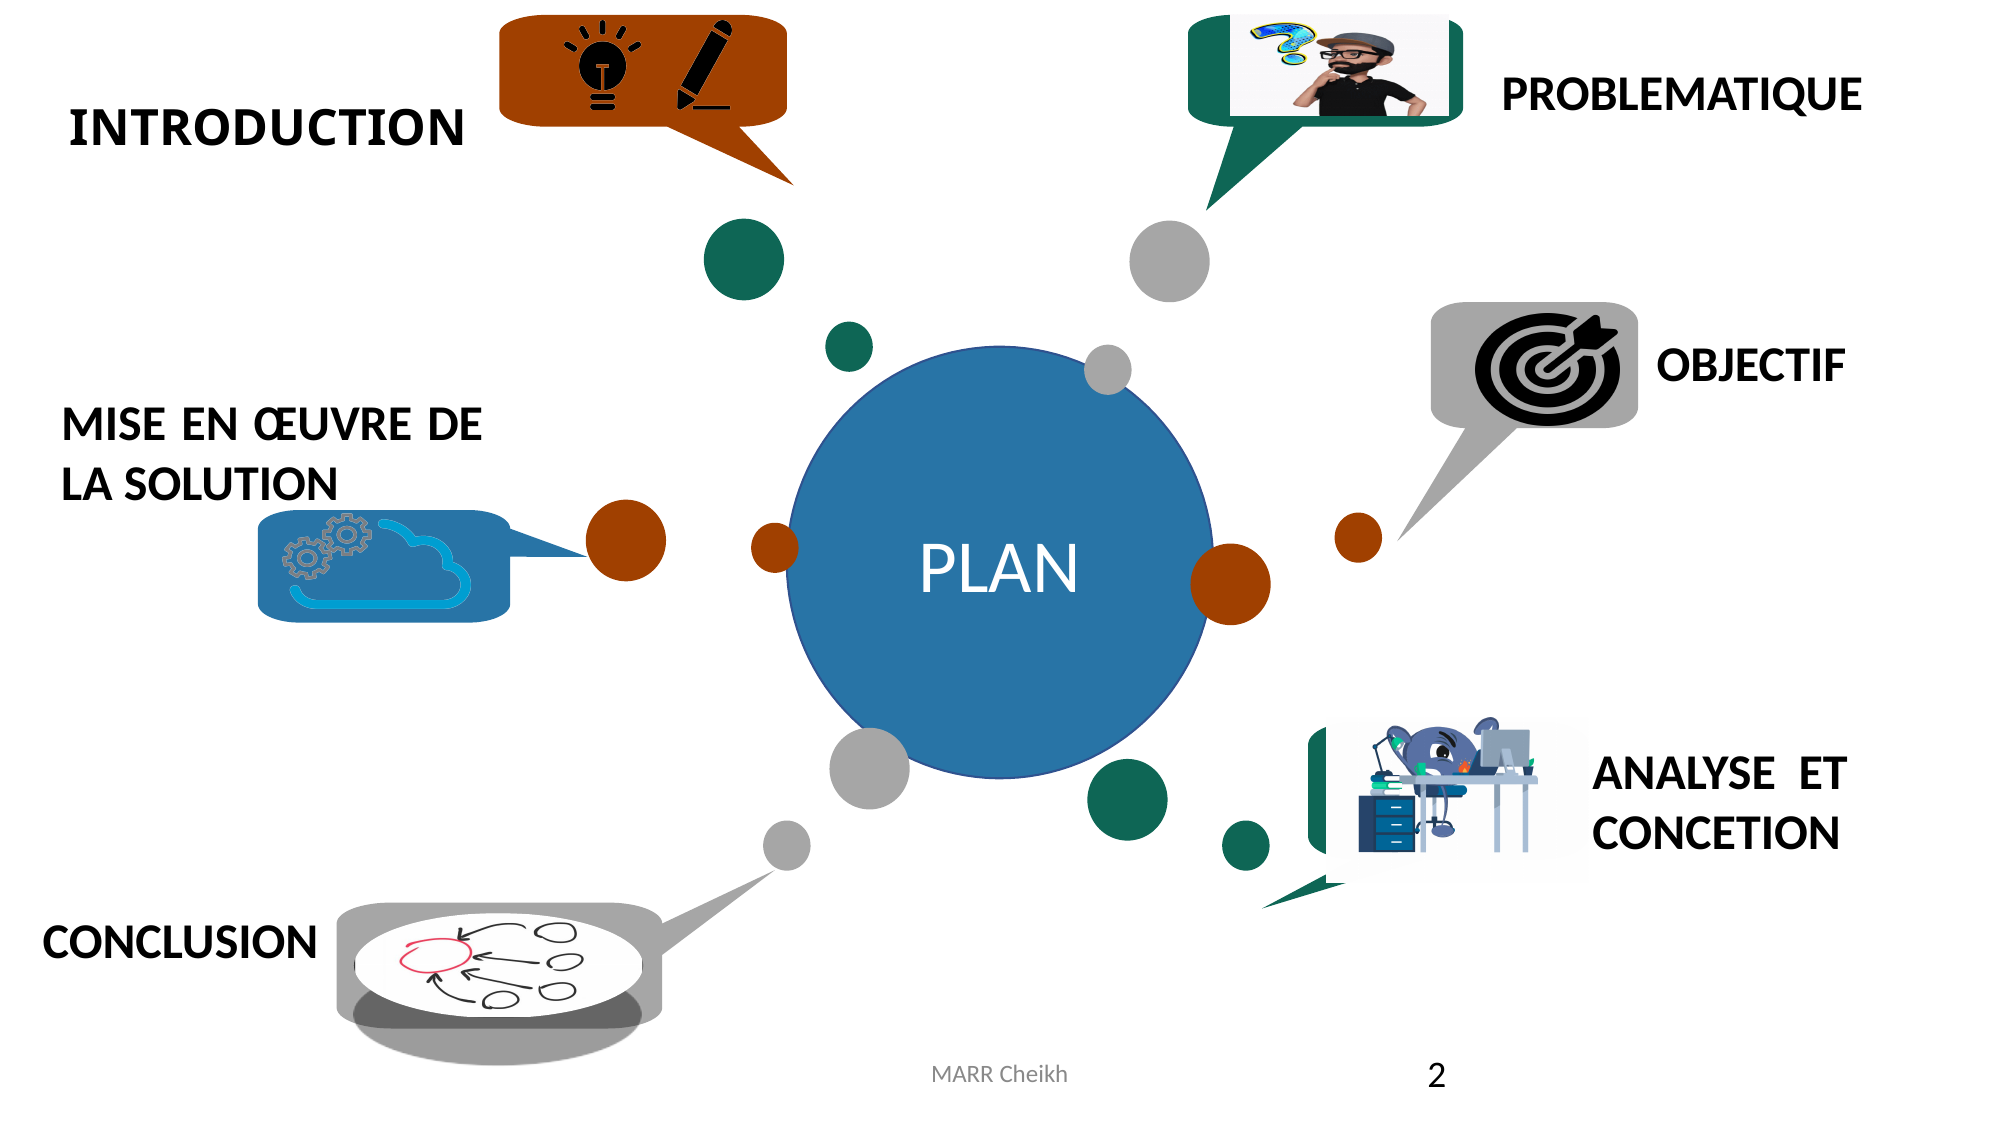

PROBLEMATIQUE
INTRODUCTION
OBJECTIF
PLAN
MISE EN ŒUVRE DE LA SOLUTION
ANALYSE ET CONCETION
CONCLUSION
MARR Cheikh